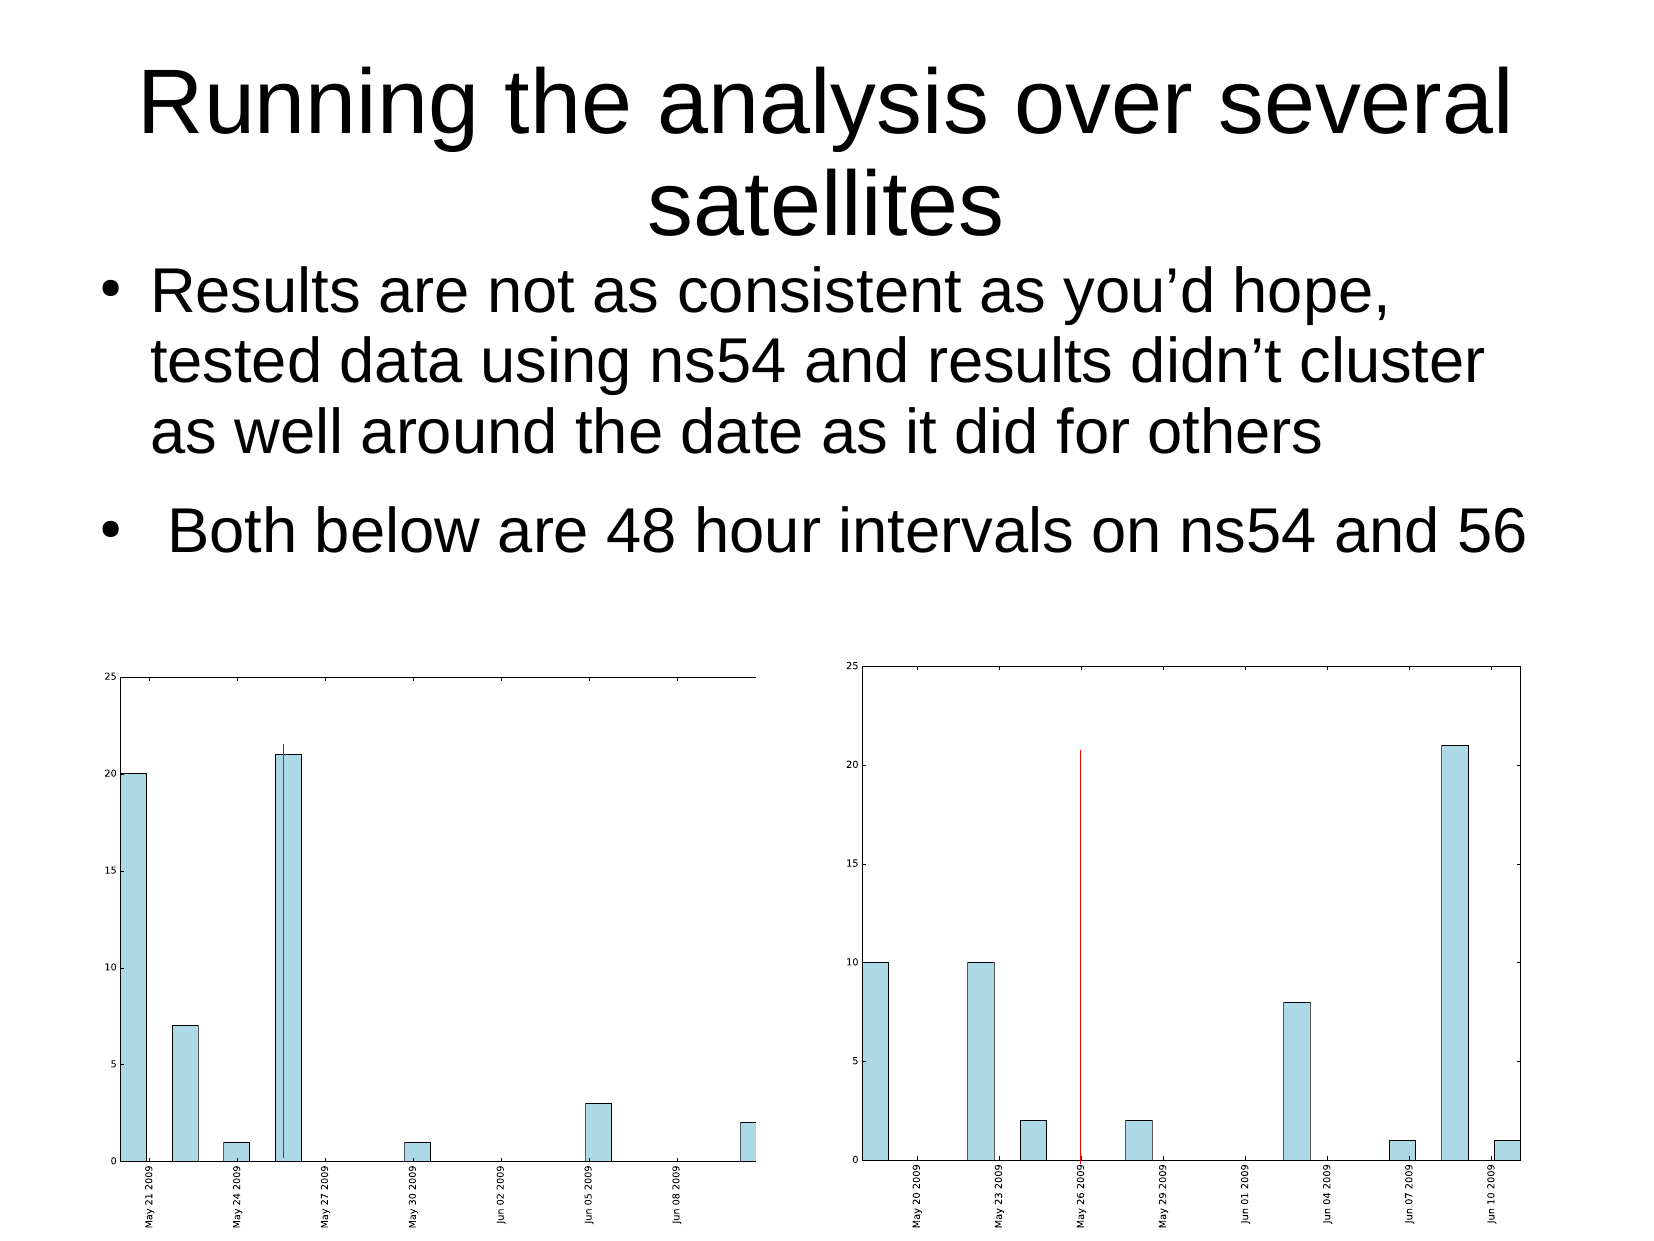

# Running the analysis over several satellites
Results are not as consistent as you’d hope, tested data using ns54 and results didn’t cluster as well around the date as it did for others
 Both below are 48 hour intervals on ns54 and 56